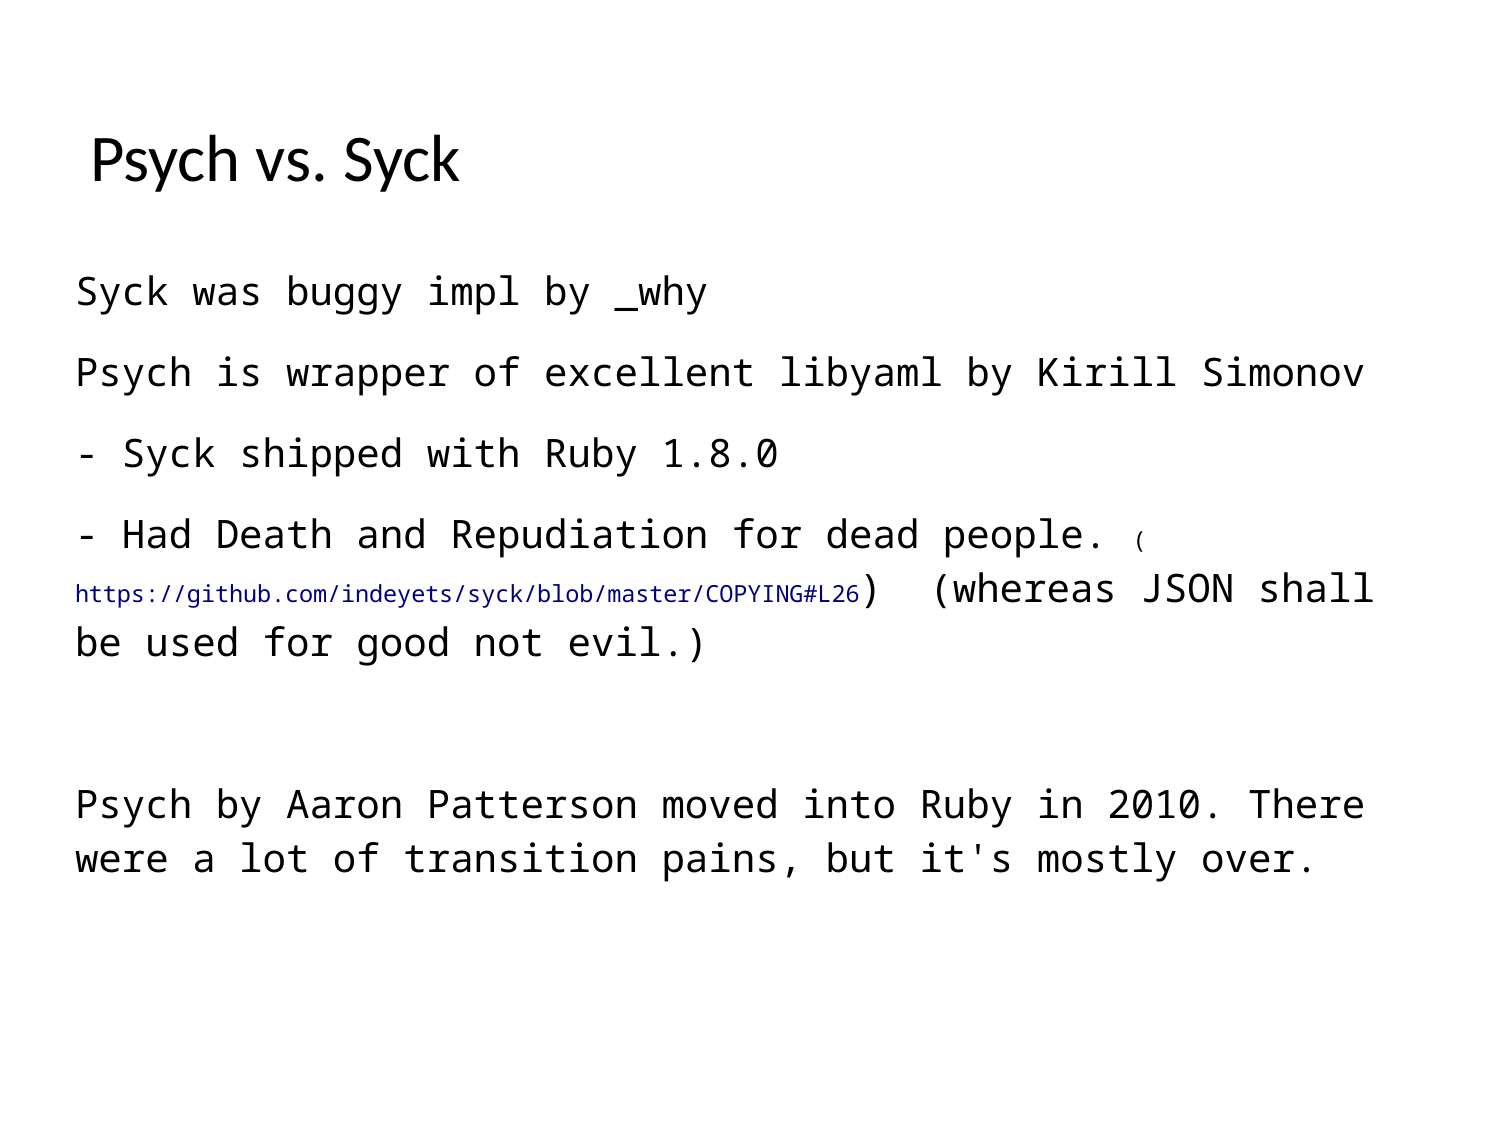

# Psych vs. Syck
Syck was buggy impl by _why
Psych is wrapper of excellent libyaml by Kirill Simonov
- Syck shipped with Ruby 1.8.0
- Had Death and Repudiation for dead people. (https://github.com/indeyets/syck/blob/master/COPYING#L26) (whereas JSON shall be used for good not evil.)
Psych by Aaron Patterson moved into Ruby in 2010. There were a lot of transition pains, but it's mostly over.